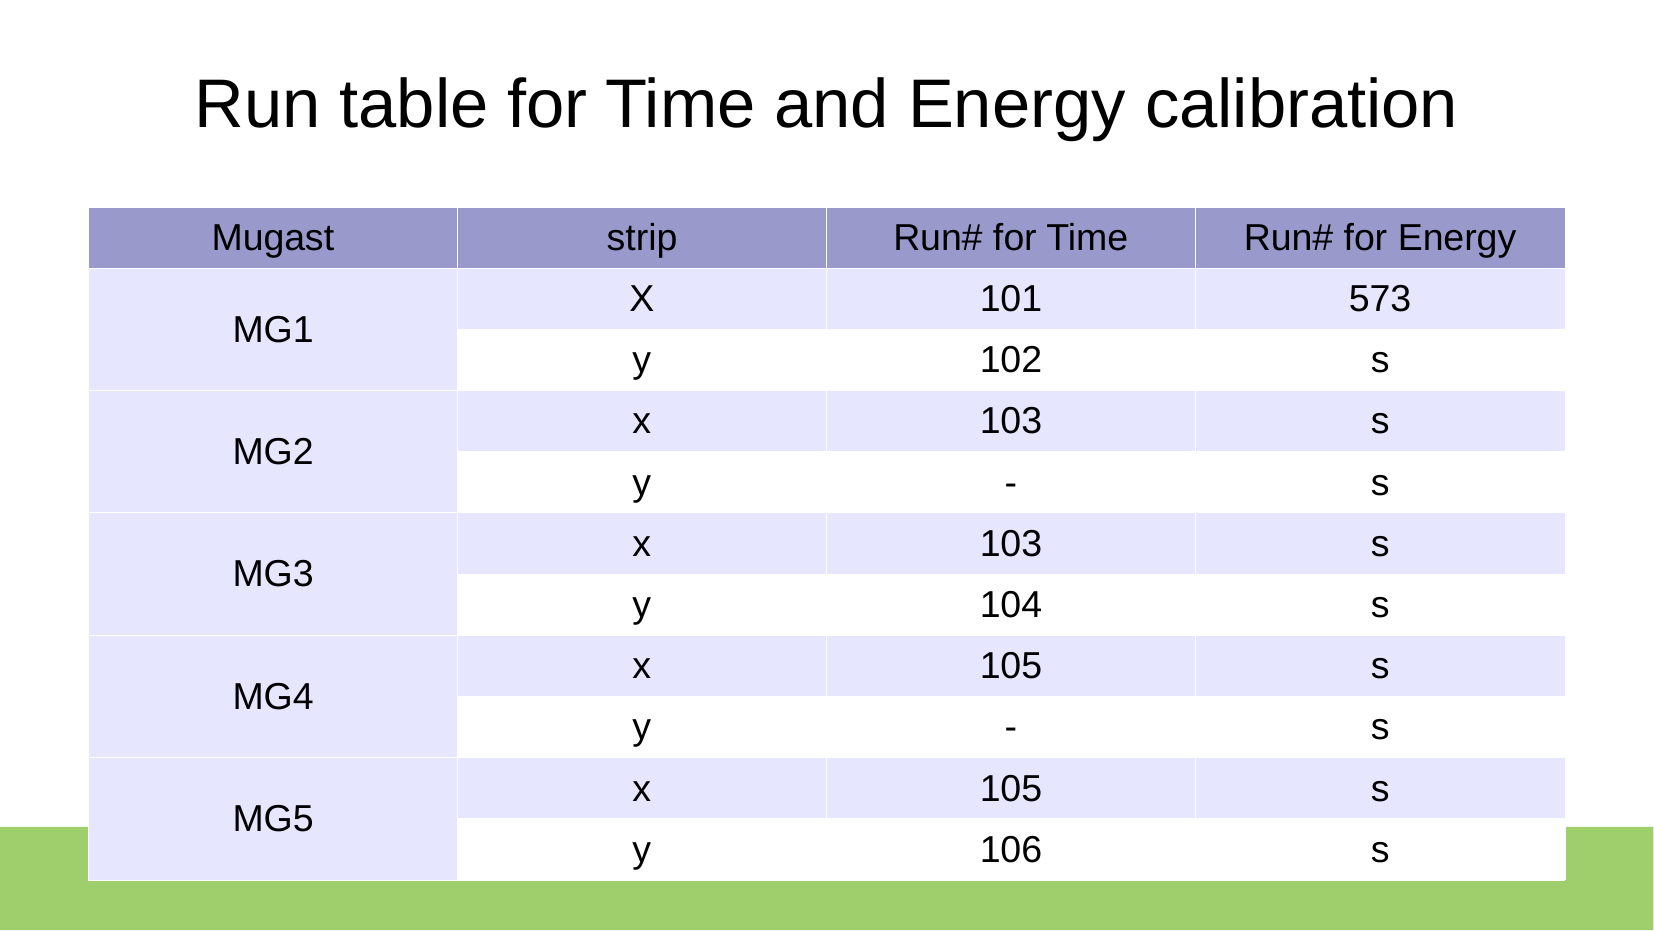

# Run table for Time and Energy calibration
| Mugast | strip | Run# for Time | Run# for Energy |
| --- | --- | --- | --- |
| MG1 | X | 101 | 573 |
| | y | 102 | s |
| MG2 | x | 103 | s |
| | y | - | s |
| MG3 | x | 103 | s |
| | y | 104 | s |
| MG4 | x | 105 | s |
| | y | - | s |
| MG5 | x | 105 | s |
| | y | 106 | s |